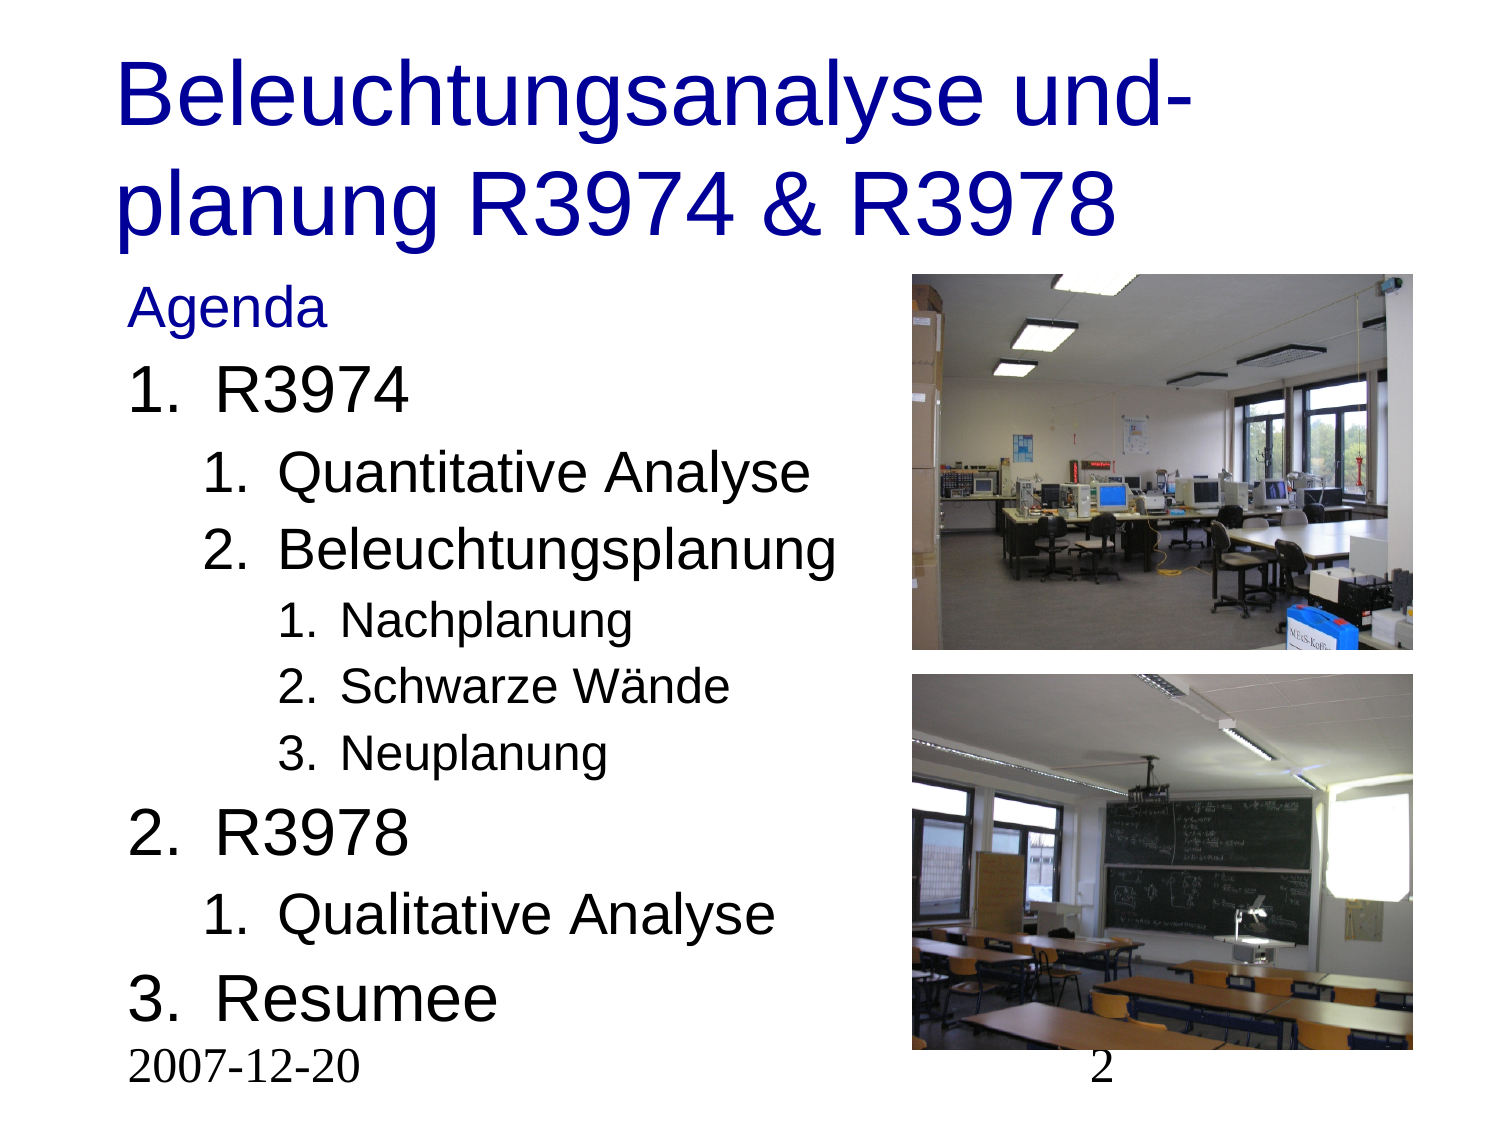

# Beleuchtungsanalyse und- planung R3974 & R3978
Agenda
R3974
Quantitative Analyse
Beleuchtungsplanung
Nachplanung
Schwarze Wände
Neuplanung
R3978
Qualitative Analyse
Resumee
2007-12-20
2